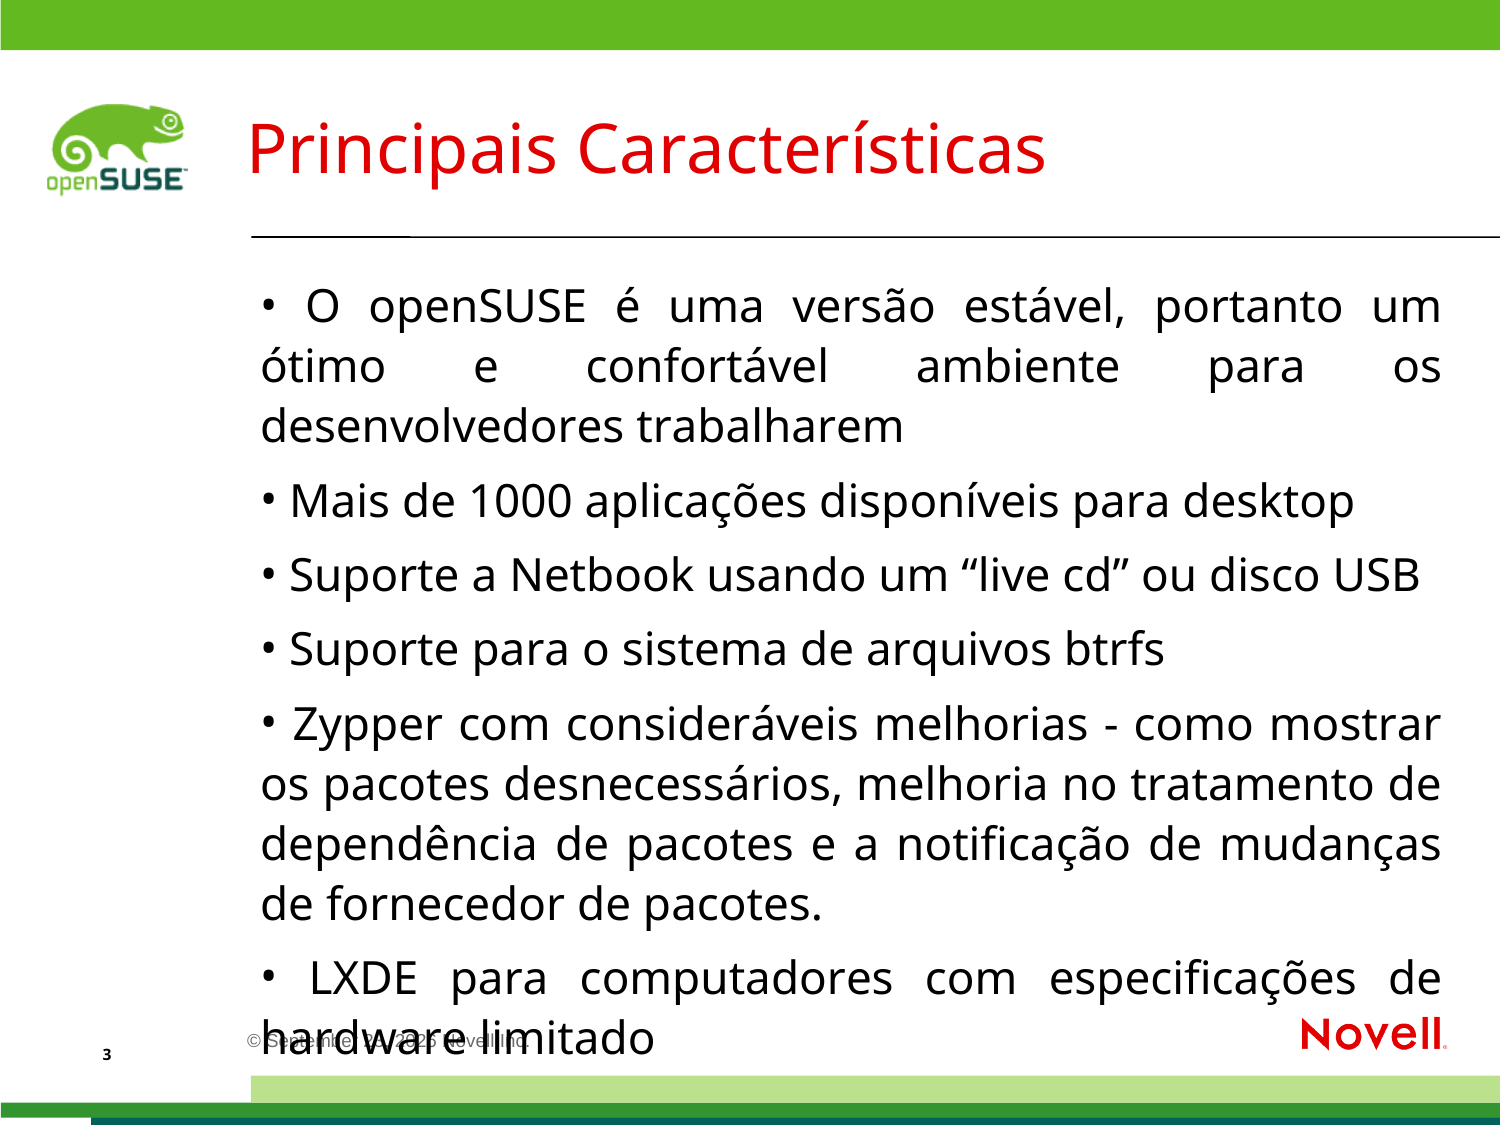

# Principais Características
 O openSUSE é uma versão estável, portanto um ótimo e confortável ambiente para os desenvolvedores trabalharem
 Mais de 1000 aplicações disponíveis para desktop
 Suporte a Netbook usando um “live cd” ou disco USB
 Suporte para o sistema de arquivos btrfs
 Zypper com consideráveis melhorias - como mostrar os pacotes desnecessários, melhoria no tratamento de dependência de pacotes e a notificação de mudanças de fornecedor de pacotes.
 LXDE para computadores com especificações de hardware limitado